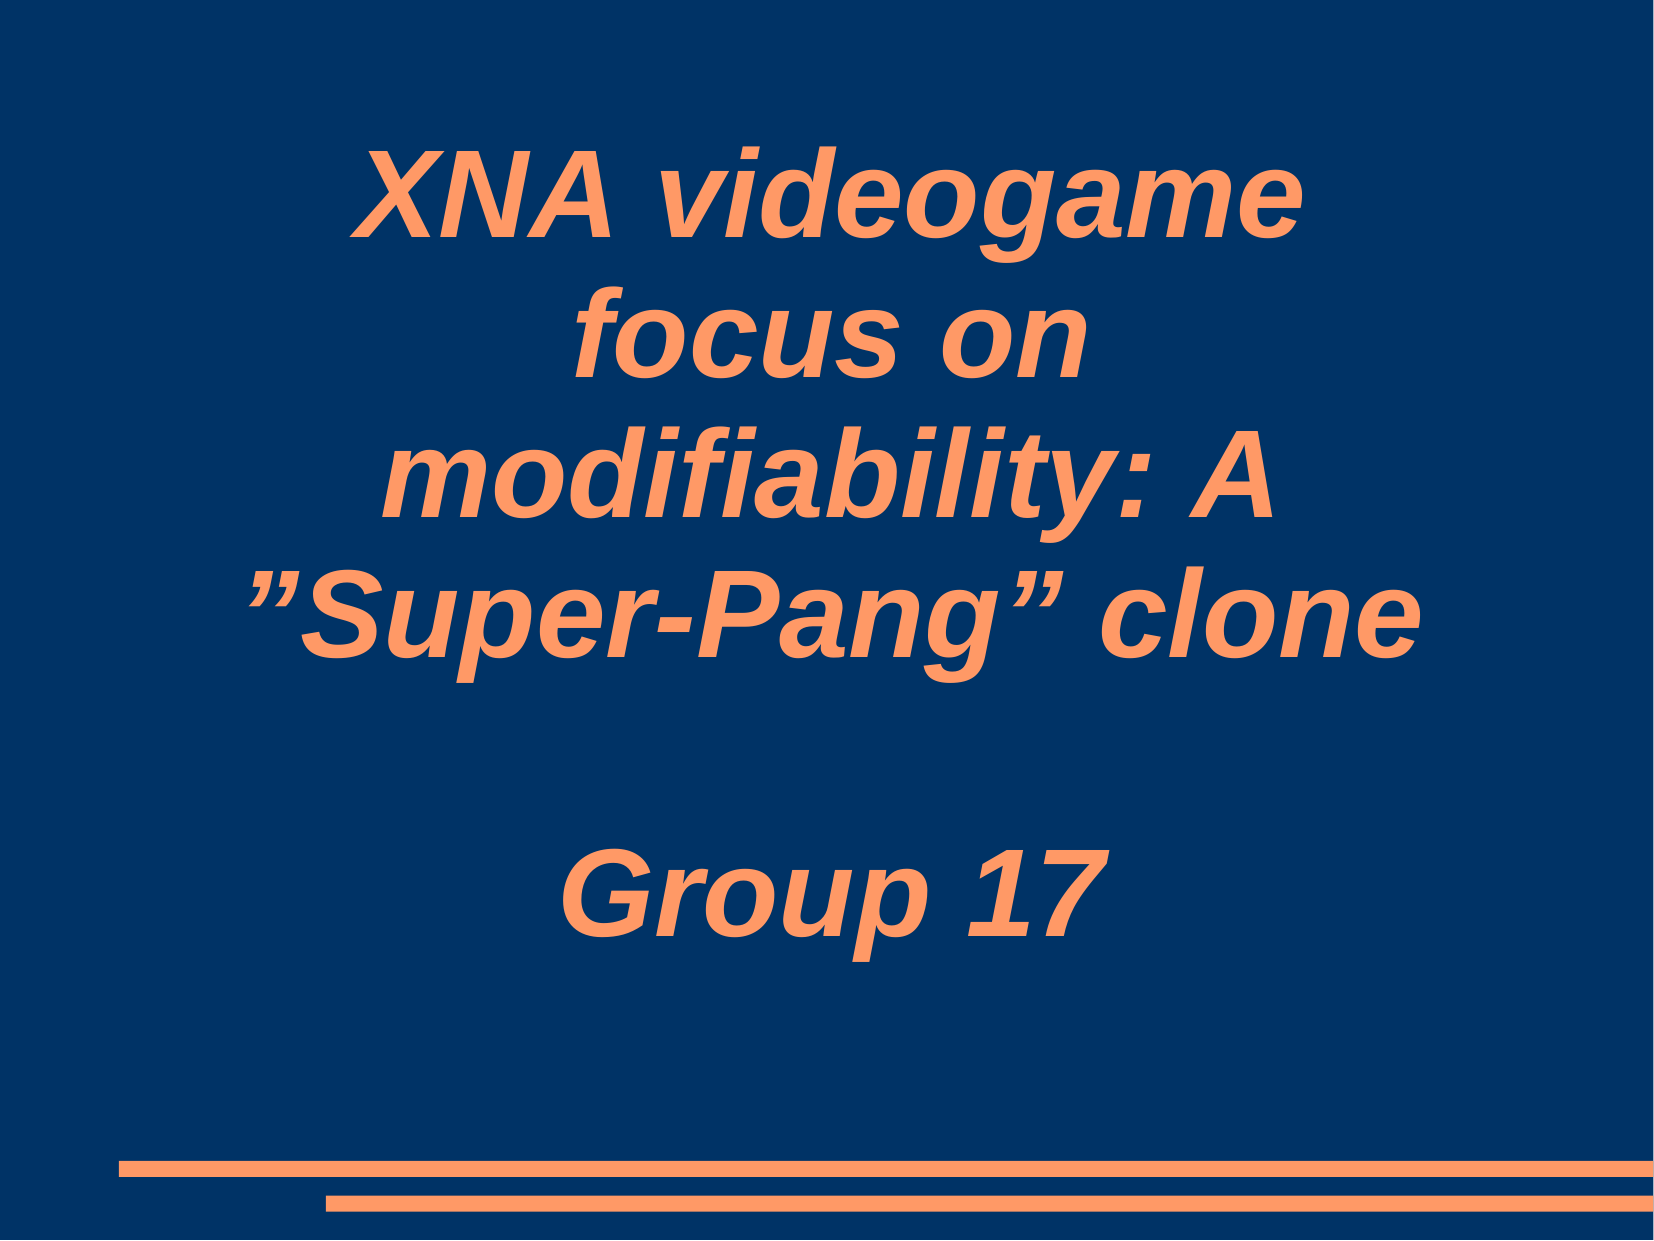

# XNA videogame focus on modifiability: A ”Super-Pang” clone Group 17